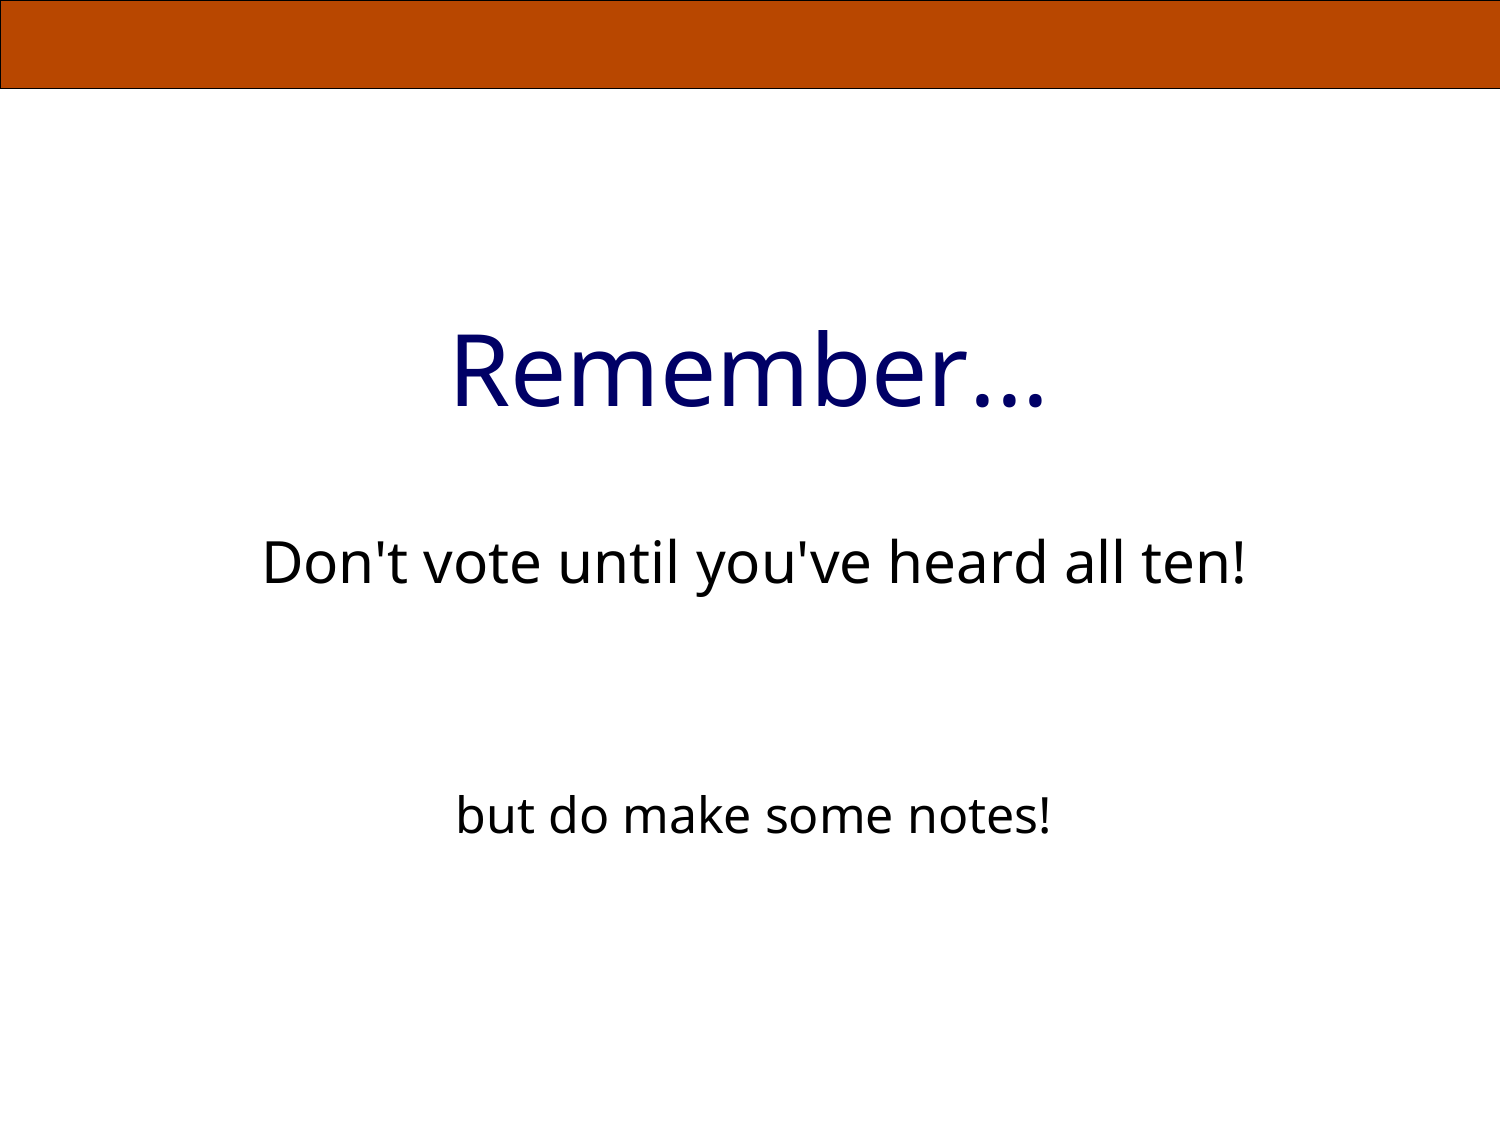

# Remember...
Don't vote until you've heard all ten!
but do make some notes!